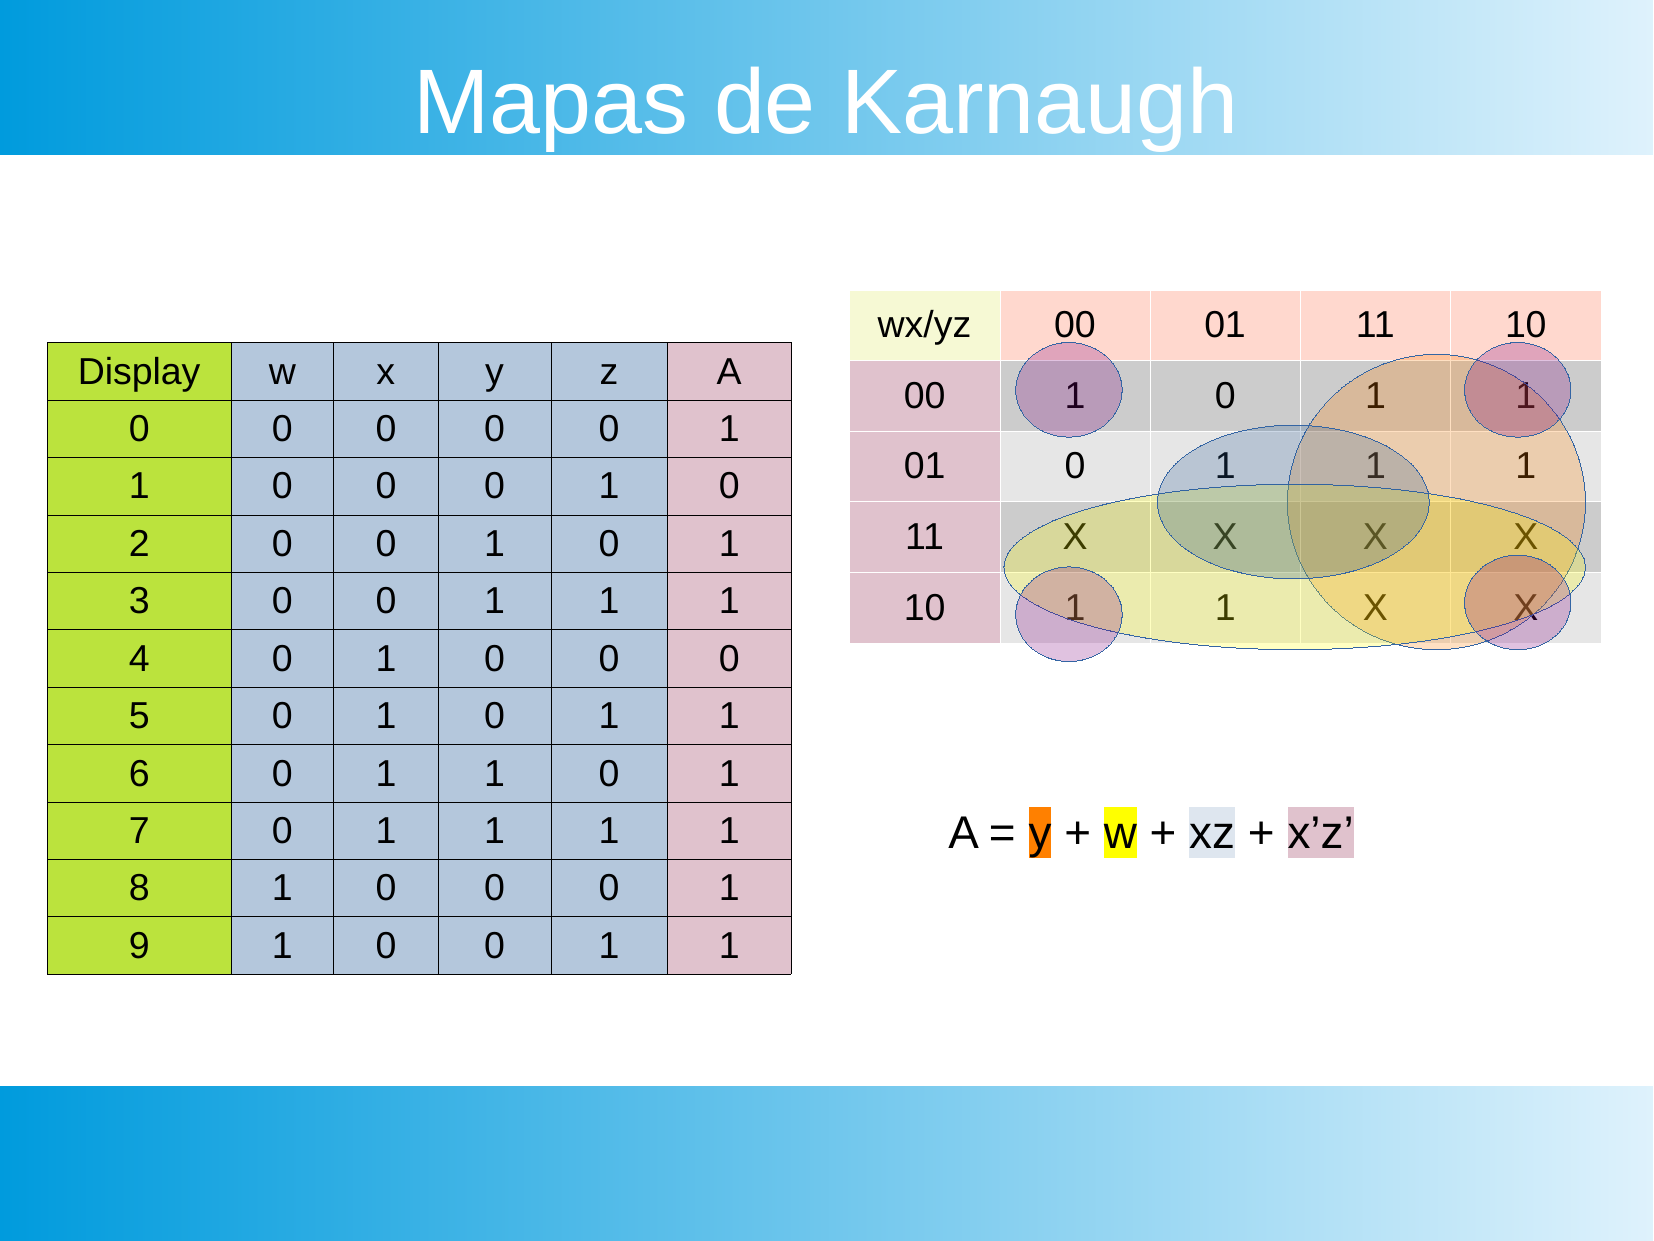

# Mapas de Karnaugh
| wx/yz | 00 | 01 | 11 | 10 |
| --- | --- | --- | --- | --- |
| 00 | 1 | 0 | 1 | 1 |
| 01 | 0 | 1 | 1 | 1 |
| 11 | X | X | X | X |
| 10 | 1 | 1 | X | X |
| Display | w | x | y | z | A |
| --- | --- | --- | --- | --- | --- |
| 0 | 0 | 0 | 0 | 0 | 1 |
| 1 | 0 | 0 | 0 | 1 | 0 |
| 2 | 0 | 0 | 1 | 0 | 1 |
| 3 | 0 | 0 | 1 | 1 | 1 |
| 4 | 0 | 1 | 0 | 0 | 0 |
| 5 | 0 | 1 | 0 | 1 | 1 |
| 6 | 0 | 1 | 1 | 0 | 1 |
| 7 | 0 | 1 | 1 | 1 | 1 |
| 8 | 1 | 0 | 0 | 0 | 1 |
| 9 | 1 | 0 | 0 | 1 | 1 |
A = y + w + xz + x’z’